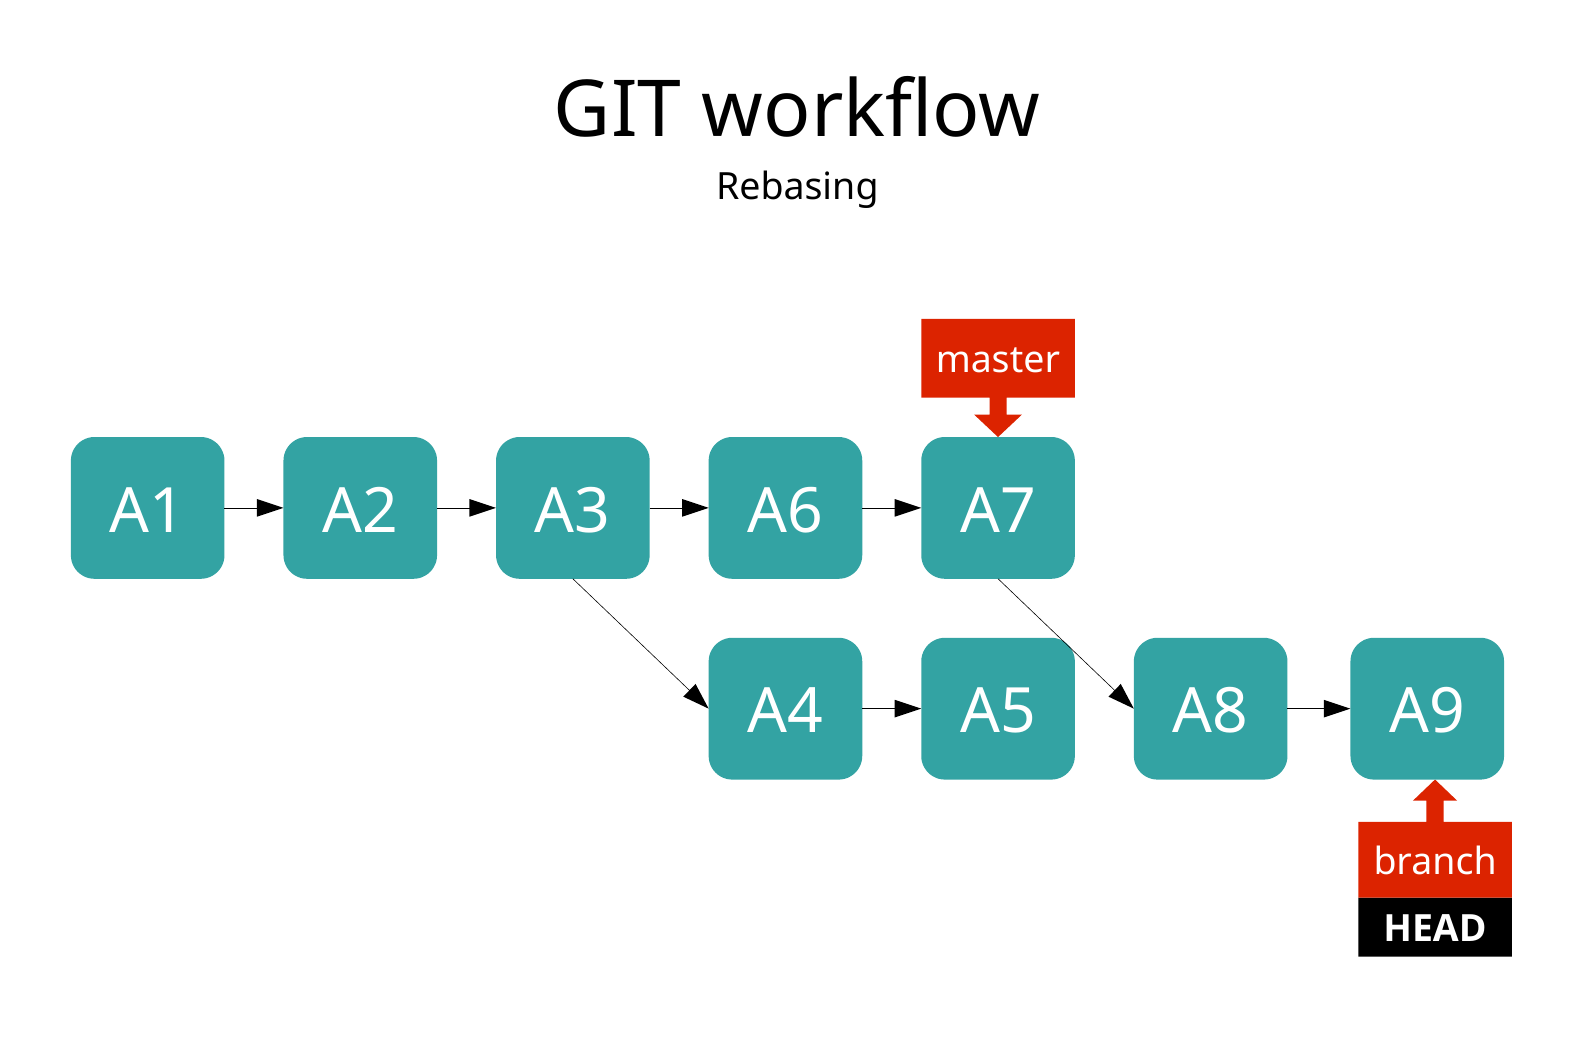

# GIT workflow Rebasing
master
A1
A2
A3
A6
A7
A4
A5
A8
A9
branch
HEAD